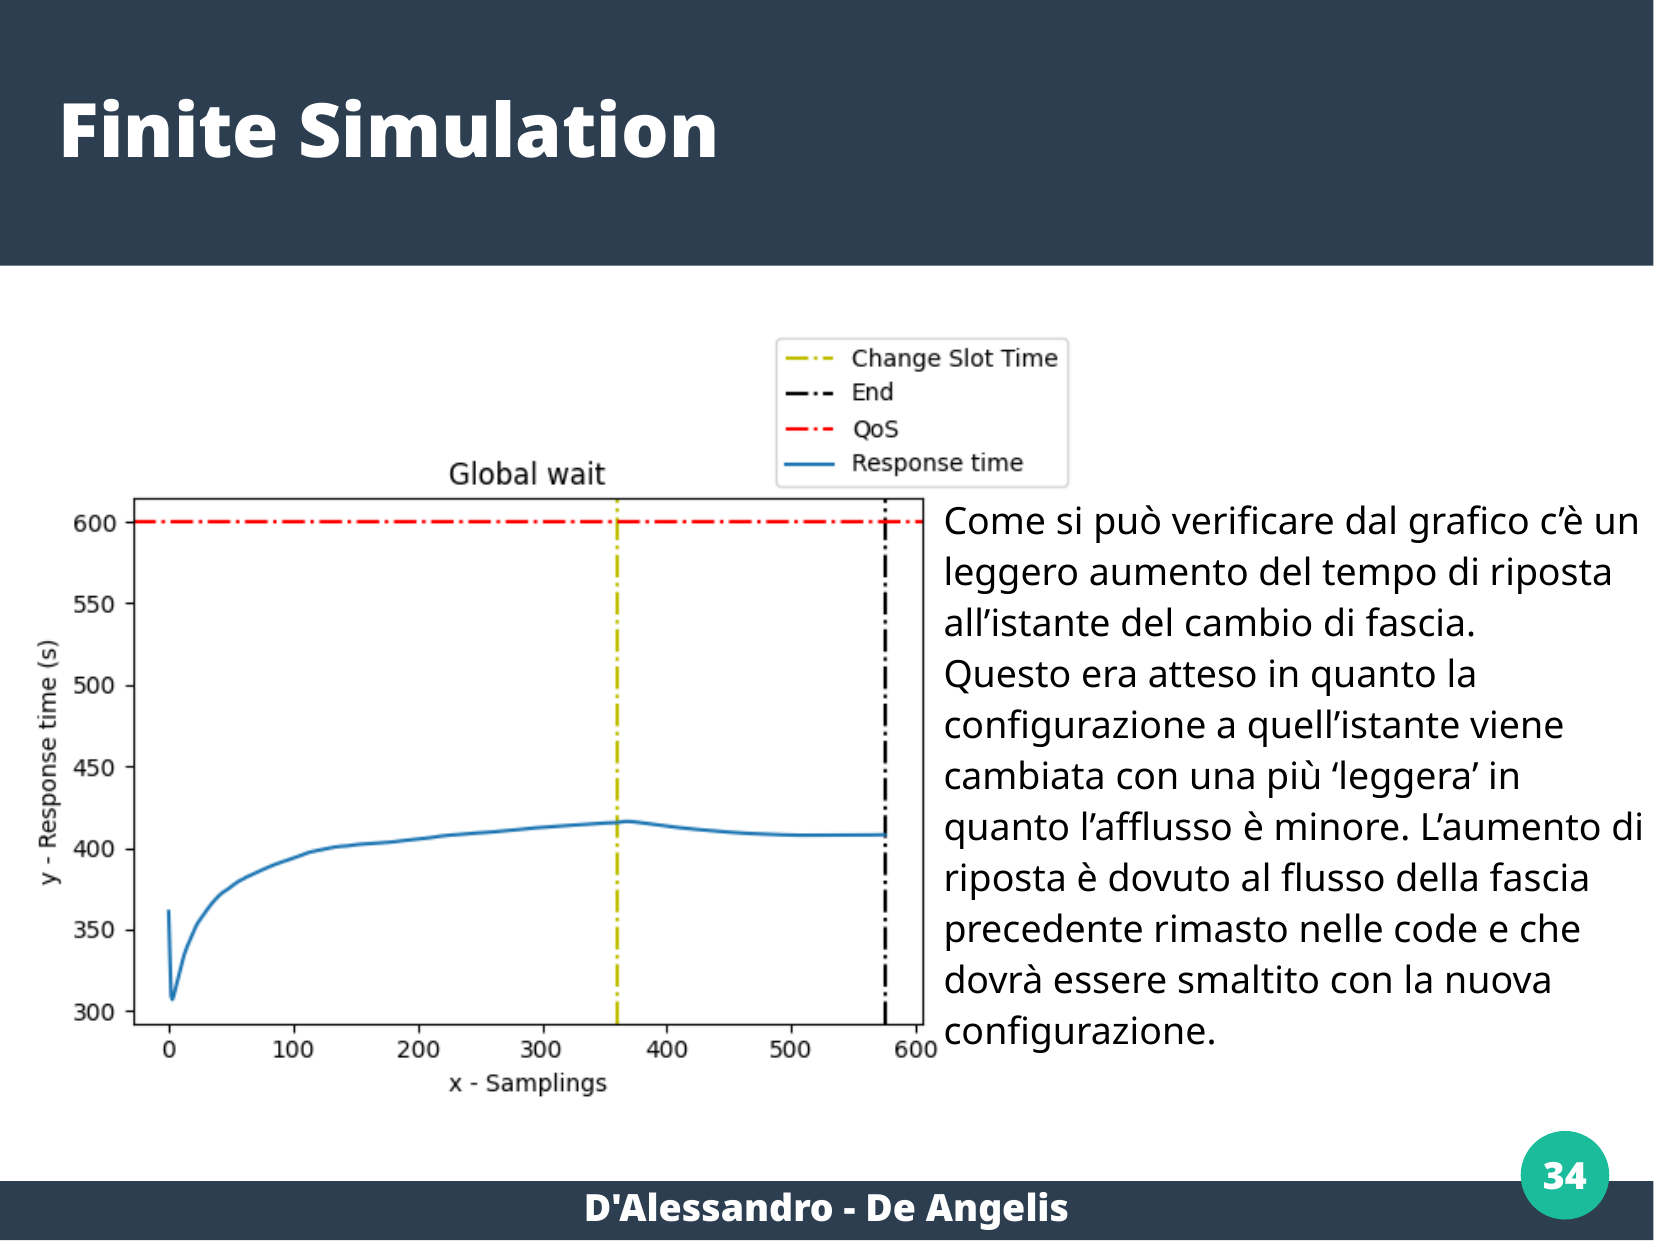

# Finite Simulation
Come si può verificare dal grafico c’è un leggero aumento del tempo di riposta all’istante del cambio di fascia.
Questo era atteso in quanto la configurazione a quell’istante viene cambiata con una più ‘leggera’ in quanto l’afflusso è minore. L’aumento di riposta è dovuto al flusso della fascia precedente rimasto nelle code e che dovrà essere smaltito con la nuova configurazione.
34
D'Alessandro - De Angelis